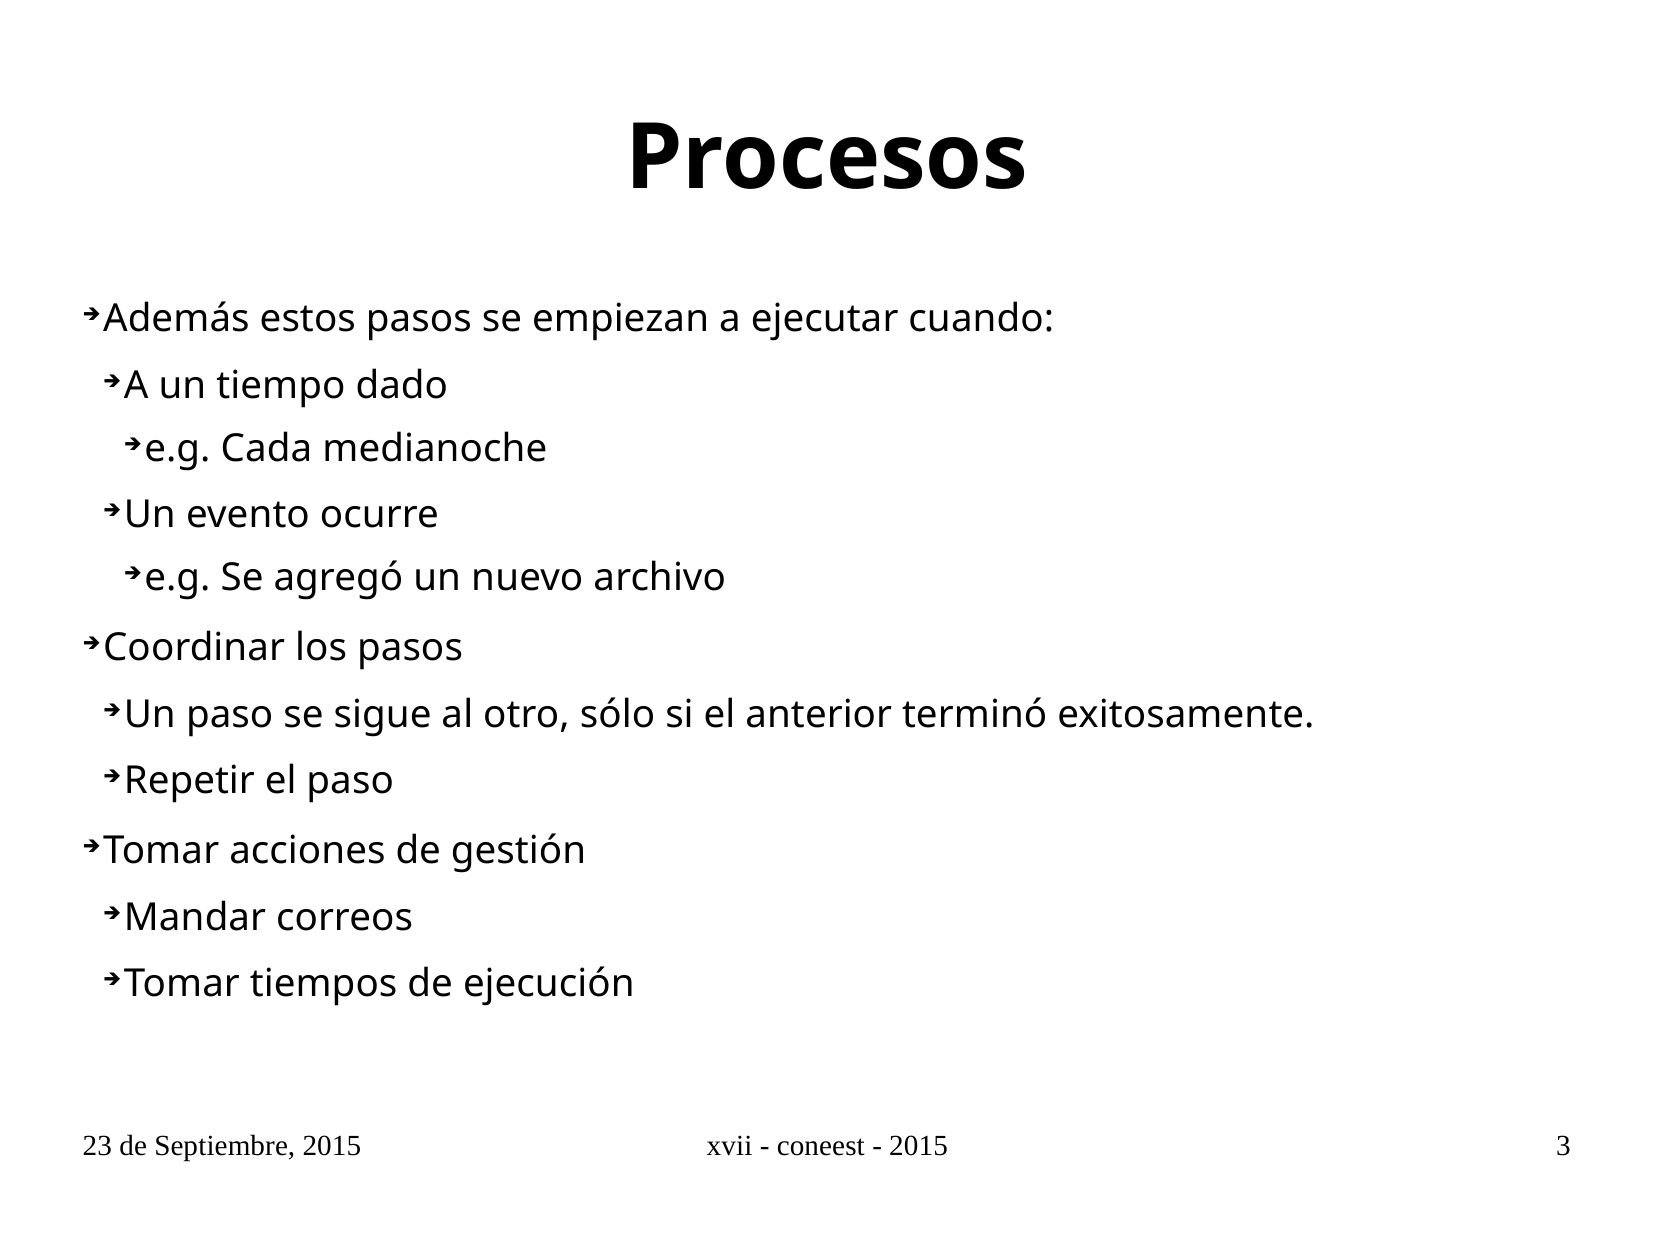

# Procesos
Además estos pasos se empiezan a ejecutar cuando:
A un tiempo dado
e.g. Cada medianoche
Un evento ocurre
e.g. Se agregó un nuevo archivo
Coordinar los pasos
Un paso se sigue al otro, sólo si el anterior terminó exitosamente.
Repetir el paso
Tomar acciones de gestión
Mandar correos
Tomar tiempos de ejecución
23 de Septiembre, 2015
xvii - coneest - 2015
3